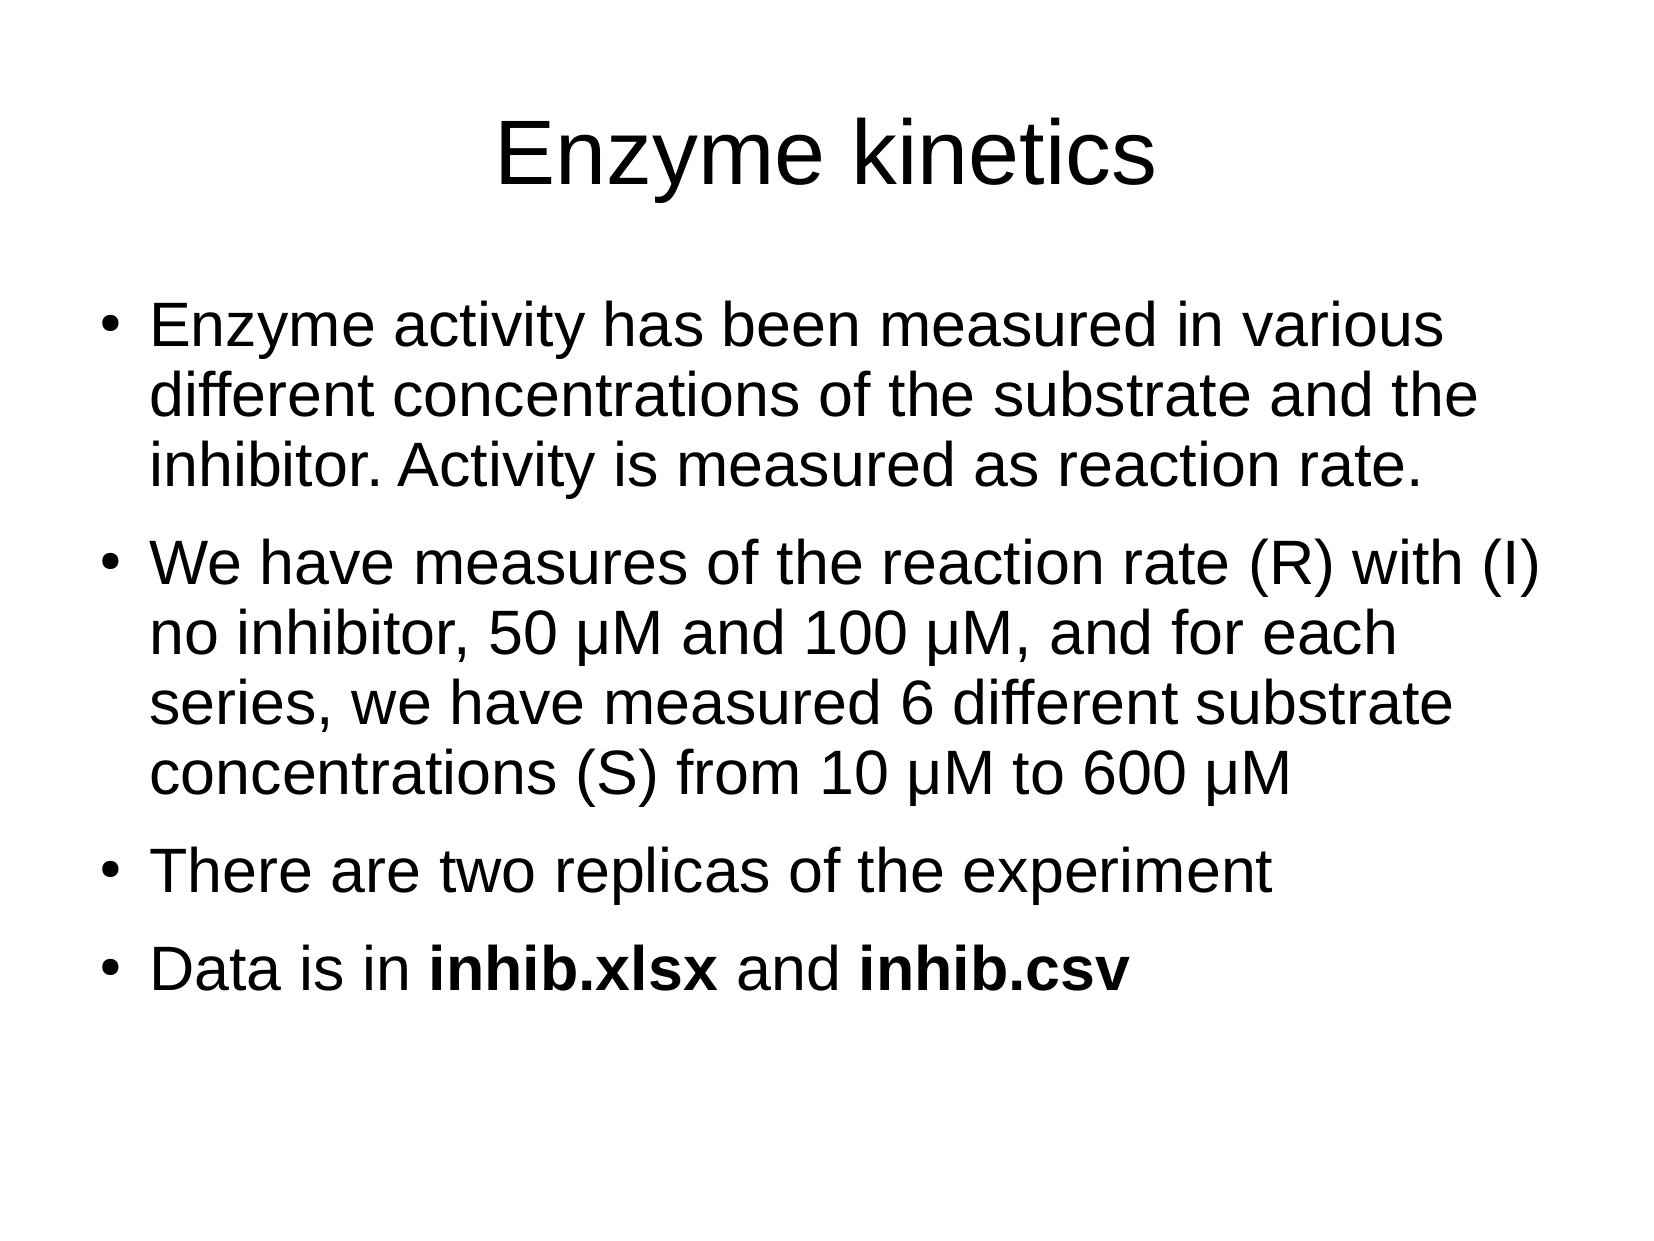

# Enzyme kinetics
Enzyme activity has been measured in various different concentrations of the substrate and the inhibitor. Activity is measured as reaction rate.
We have measures of the reaction rate (R) with (I) no inhibitor, 50 μM and 100 μM, and for each series, we have measured 6 different substrate concentrations (S) from 10 μM to 600 μM
There are two replicas of the experiment
Data is in inhib.xlsx and inhib.csv